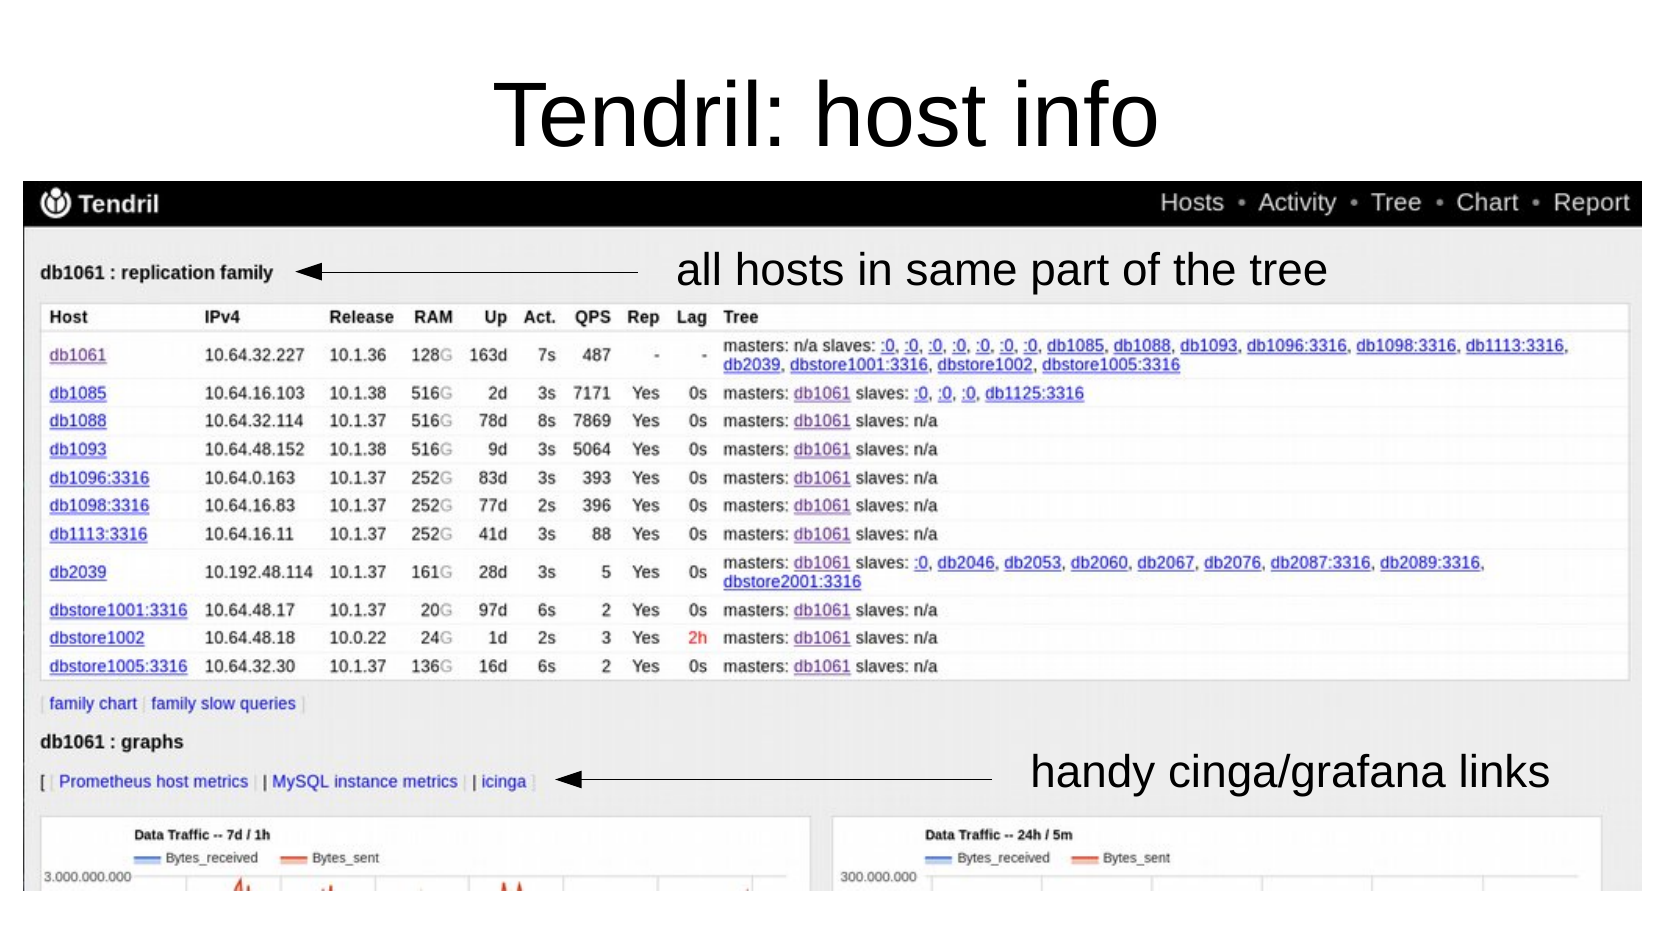

# Tendril: host info
all hosts in same part of the tree
handy cinga/grafana links